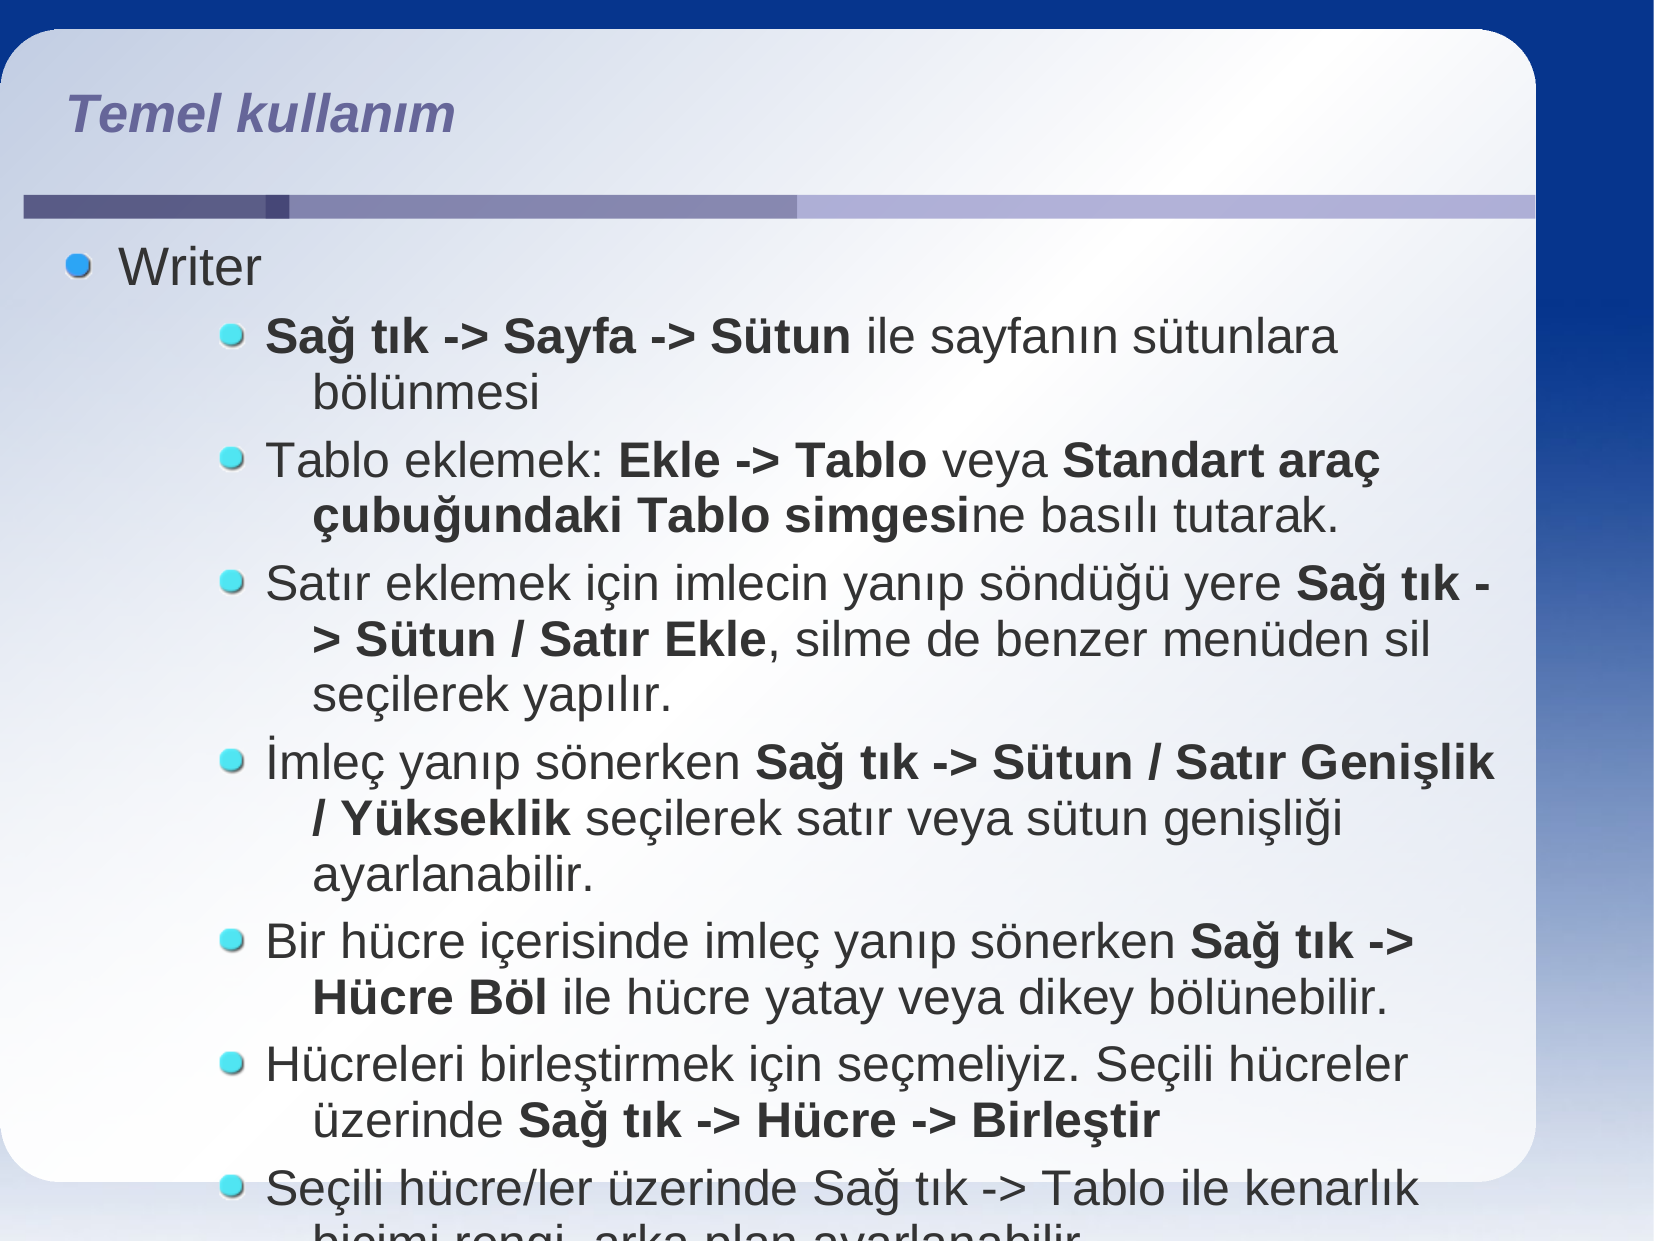

# Temel kullanım
Writer
Sağ tık -> Sayfa -> Sütun ile sayfanın sütunlara bölünmesi
Tablo eklemek: Ekle -> Tablo veya Standart araç çubuğundaki Tablo simgesine basılı tutarak.
Satır eklemek için imlecin yanıp söndüğü yere Sağ tık -> Sütun / Satır Ekle, silme de benzer menüden sil seçilerek yapılır.
İmleç yanıp sönerken Sağ tık -> Sütun / Satır Genişlik / Yükseklik seçilerek satır veya sütun genişliği ayarlanabilir.
Bir hücre içerisinde imleç yanıp sönerken Sağ tık -> Hücre Böl ile hücre yatay veya dikey bölünebilir.
Hücreleri birleştirmek için seçmeliyiz. Seçili hücreler üzerinde Sağ tık -> Hücre -> Birleştir
Seçili hücre/ler üzerinde Sağ tık -> Tablo ile kenarlık biçimi rengi, arka plan ayarlanabilir.